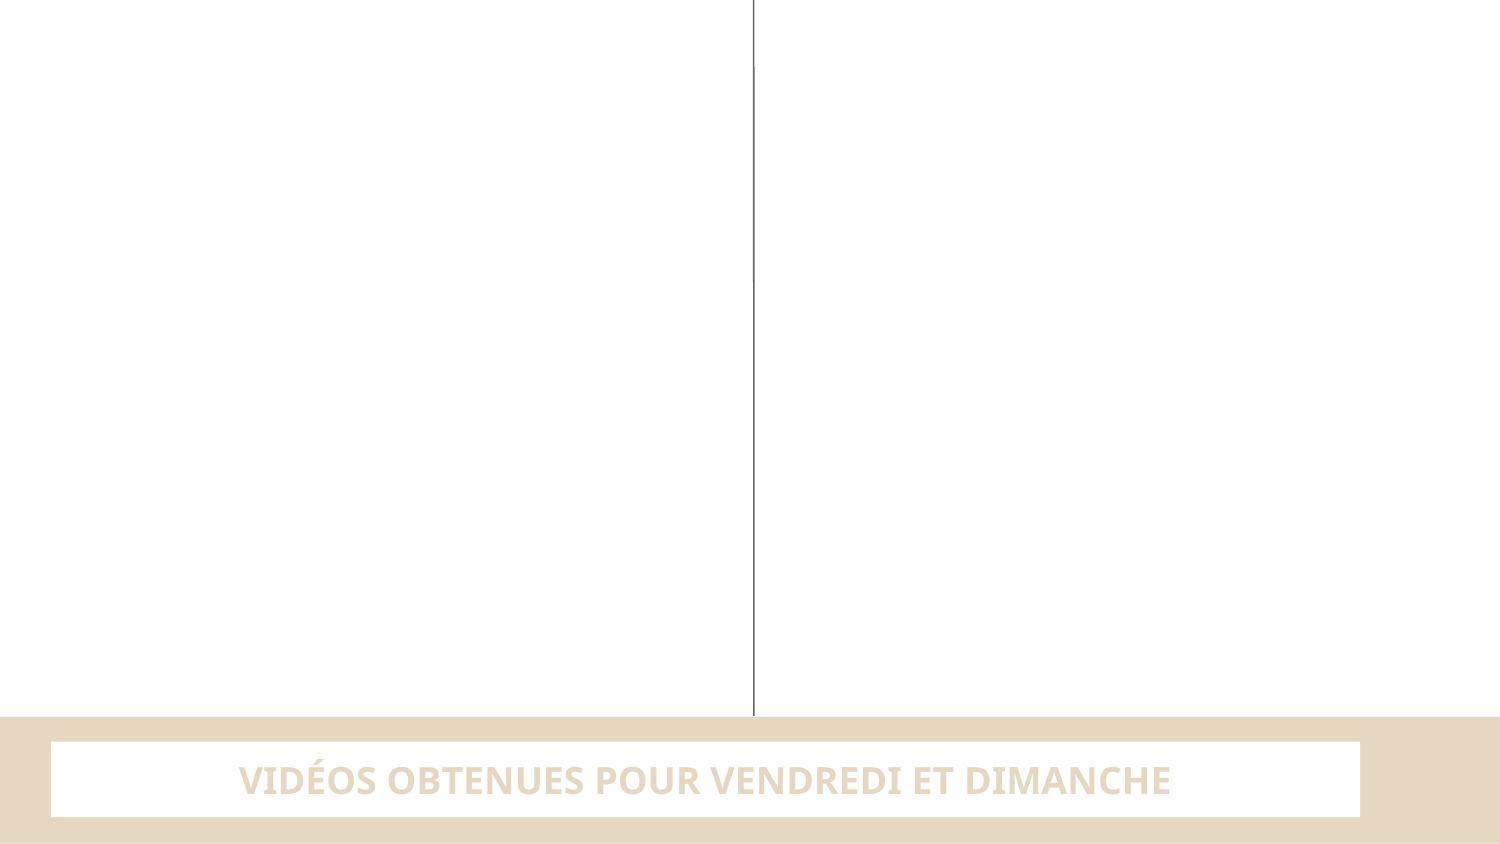

# VIDÉOS OBTENUES POUR VENDREDI ET DIMANCHE